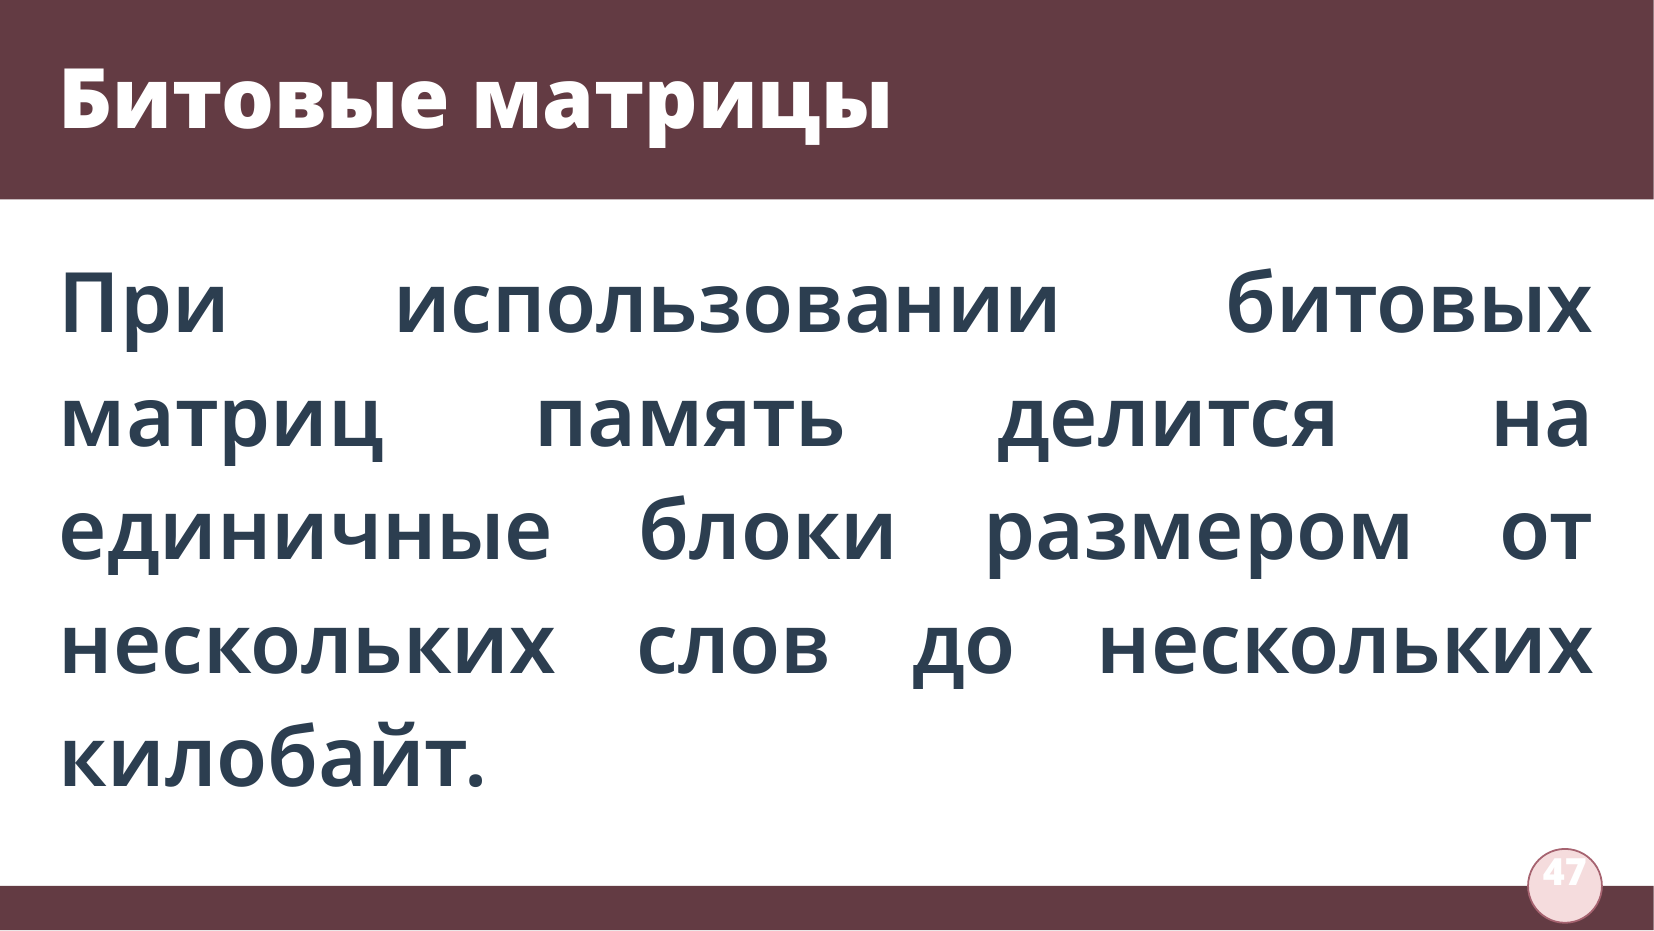

# Битовые матрицы
При использовании битовых матриц память делится на единичные блоки размером от нескольких слов до нескольких килобайт.